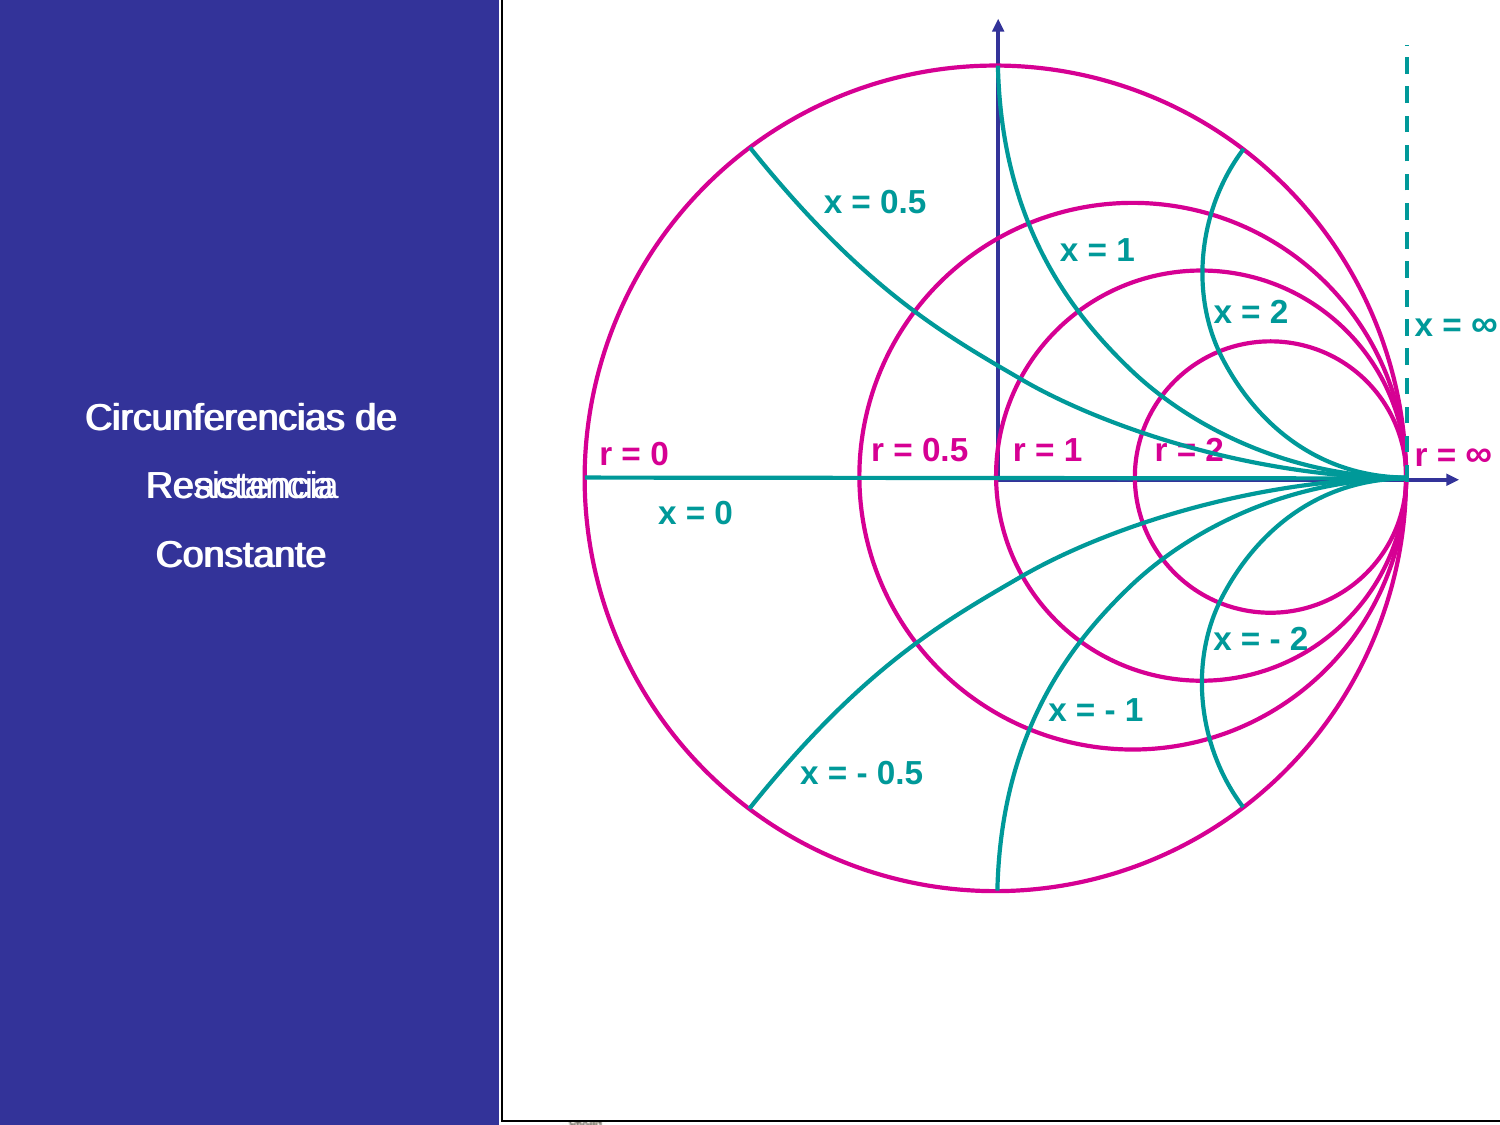

x = 0.5
x = 1
x = 2
x = ∞
Circunferencias de
Reactancia
Constante
Circunferencias de
Resistencia
Constante
r = 0.5
r = 1
r = 2
r = ∞
r = 0
x = 0
x = - 2
x = - 1
x = - 0.5